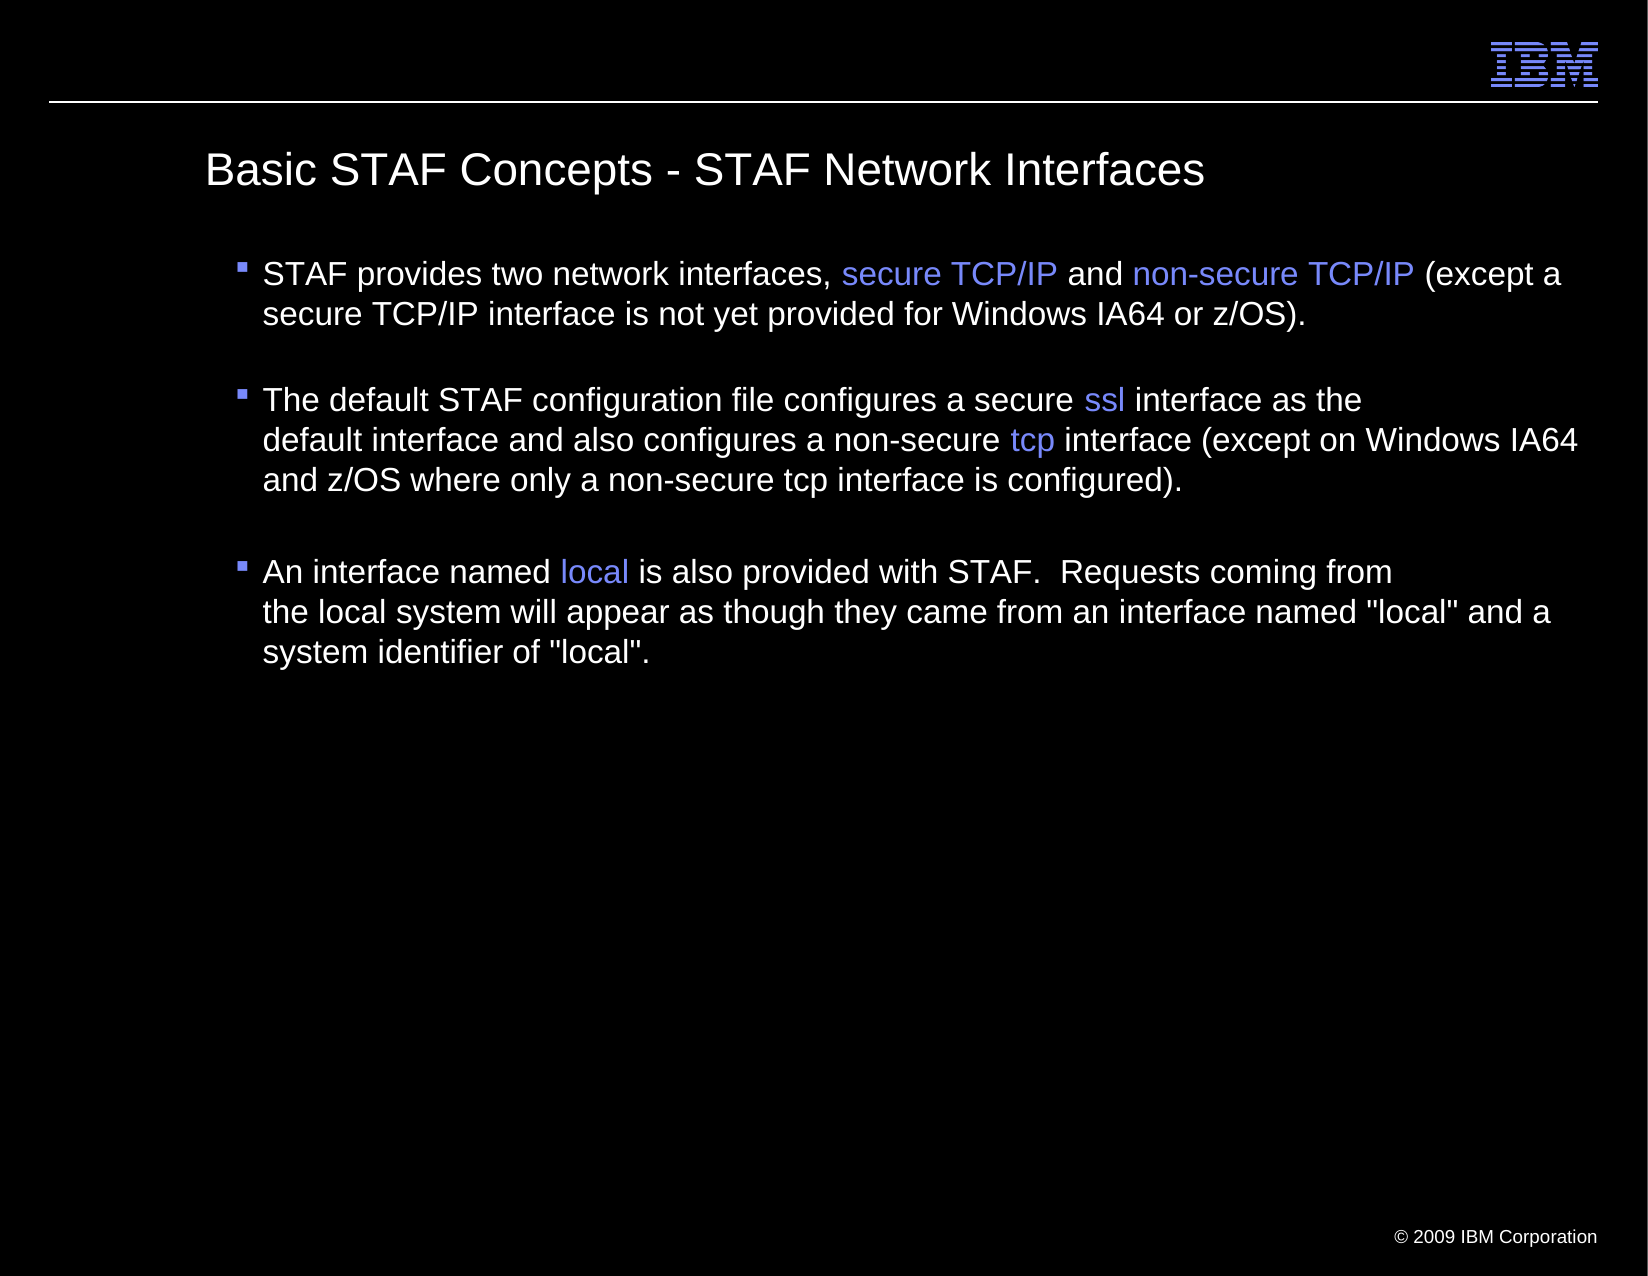

# Basic STAF Concepts - STAF Network Interfaces
STAF provides two network interfaces, secure TCP/IP and non-secure TCP/IP (except a secure TCP/IP interface is not yet provided for Windows IA64 or z/OS).
The default STAF configuration file configures a secure ssl interface as the
default interface and also configures a non-secure tcp interface (except on Windows IA64 and z/OS where only a non-secure tcp interface is configured).
An interface named local is also provided with STAF. Requests coming from
the local system will appear as though they came from an interface named "local" and a system identifier of "local".